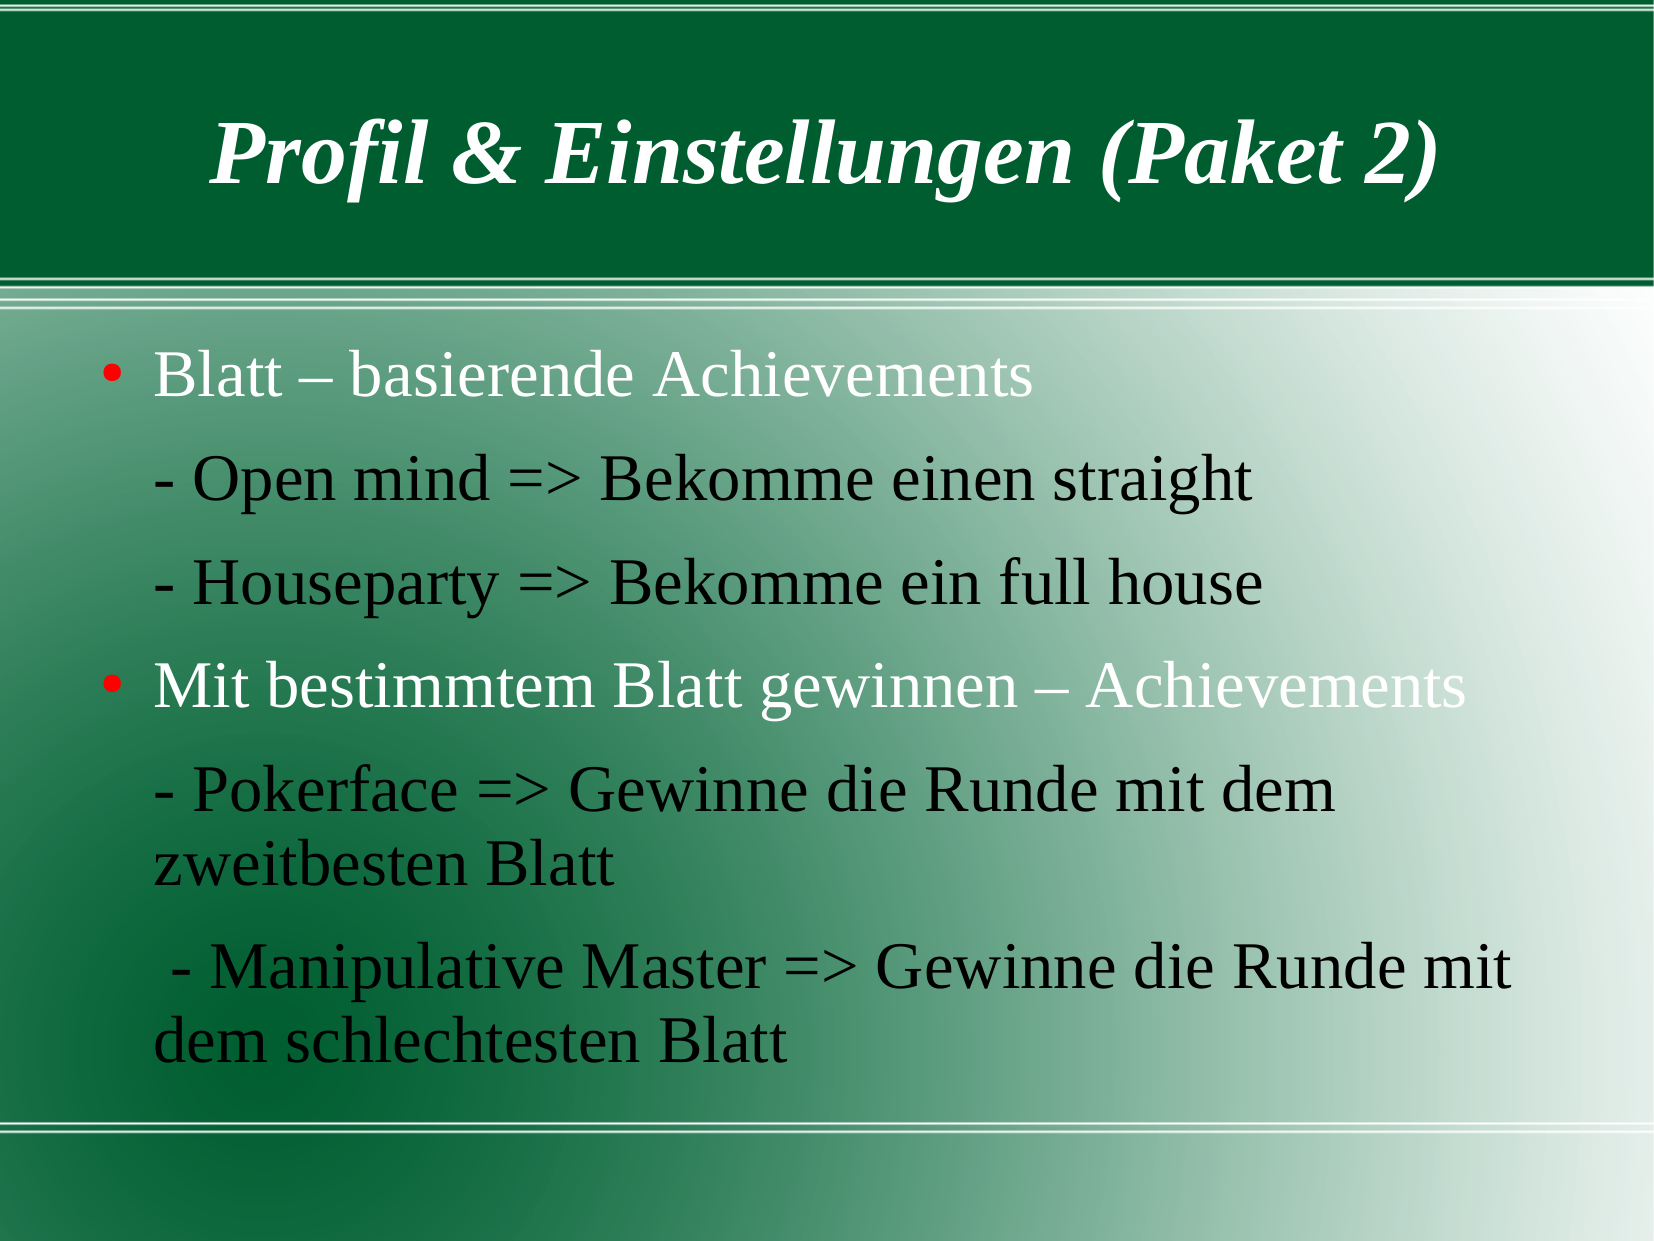

# Profil & Einstellungen (Paket 2)
Blatt – basierende Achievements
- Open mind => Bekomme einen straight
- Houseparty => Bekomme ein full house
Mit bestimmtem Blatt gewinnen – Achievements
- Pokerface => Gewinne die Runde mit dem zweitbesten Blatt
 - Manipulative Master => Gewinne die Runde mit dem schlechtesten Blatt